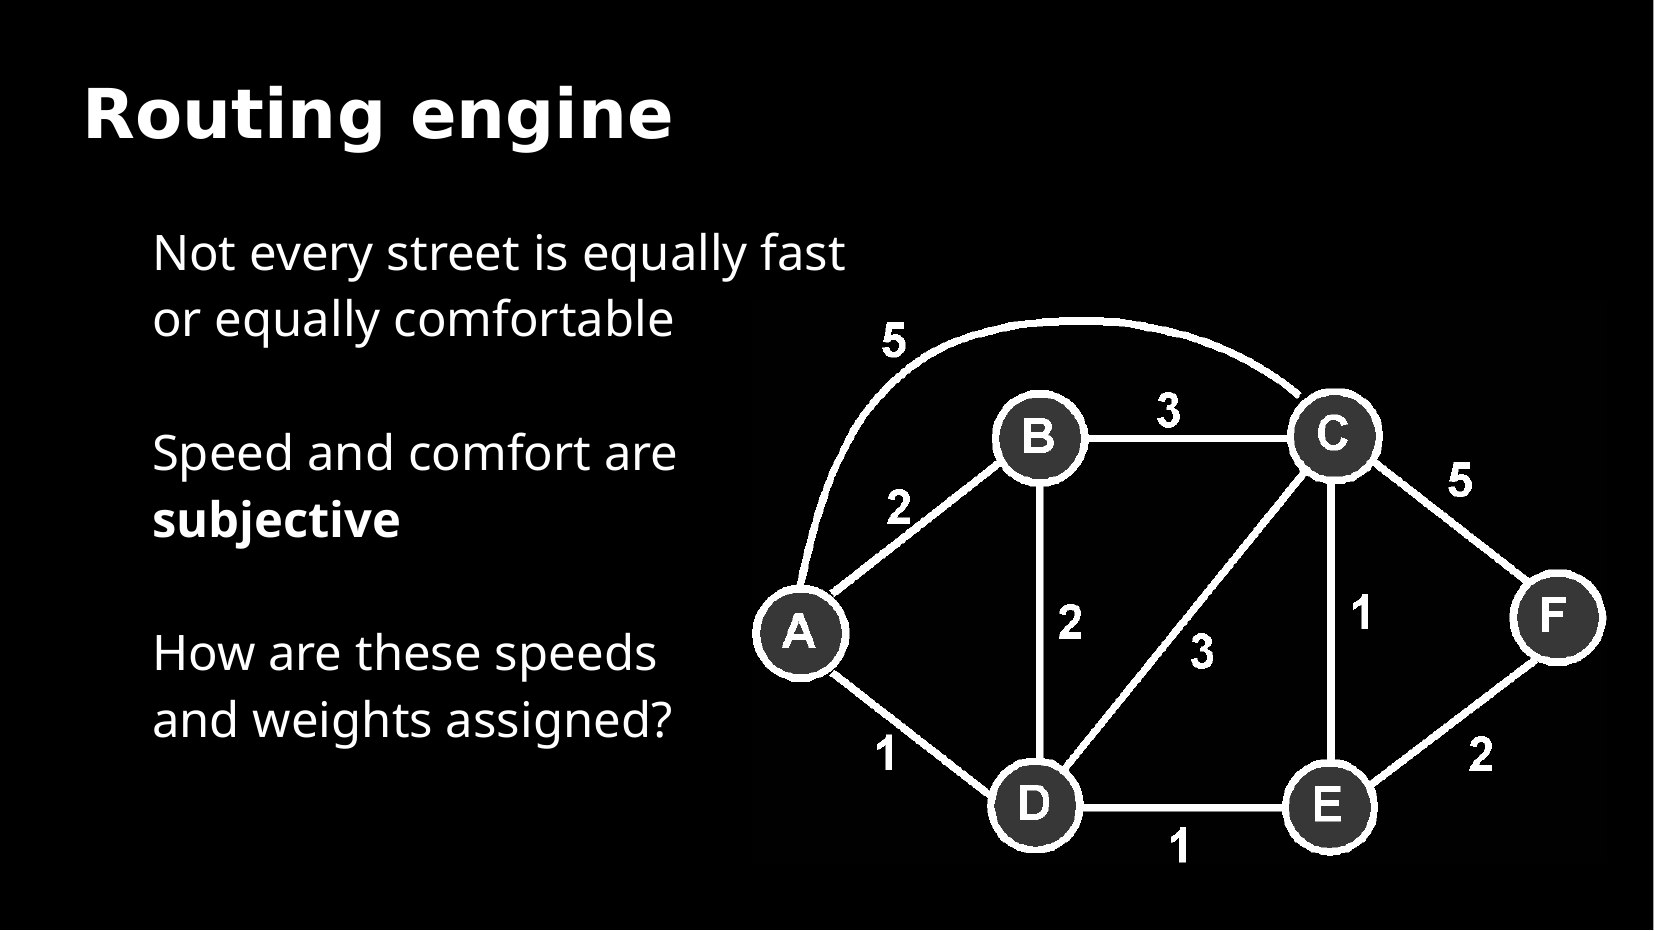

# Routing engine
Not every street is equally fast
or equally comfortable
Speed and comfort are
subjective
How are these speeds
and weights assigned?